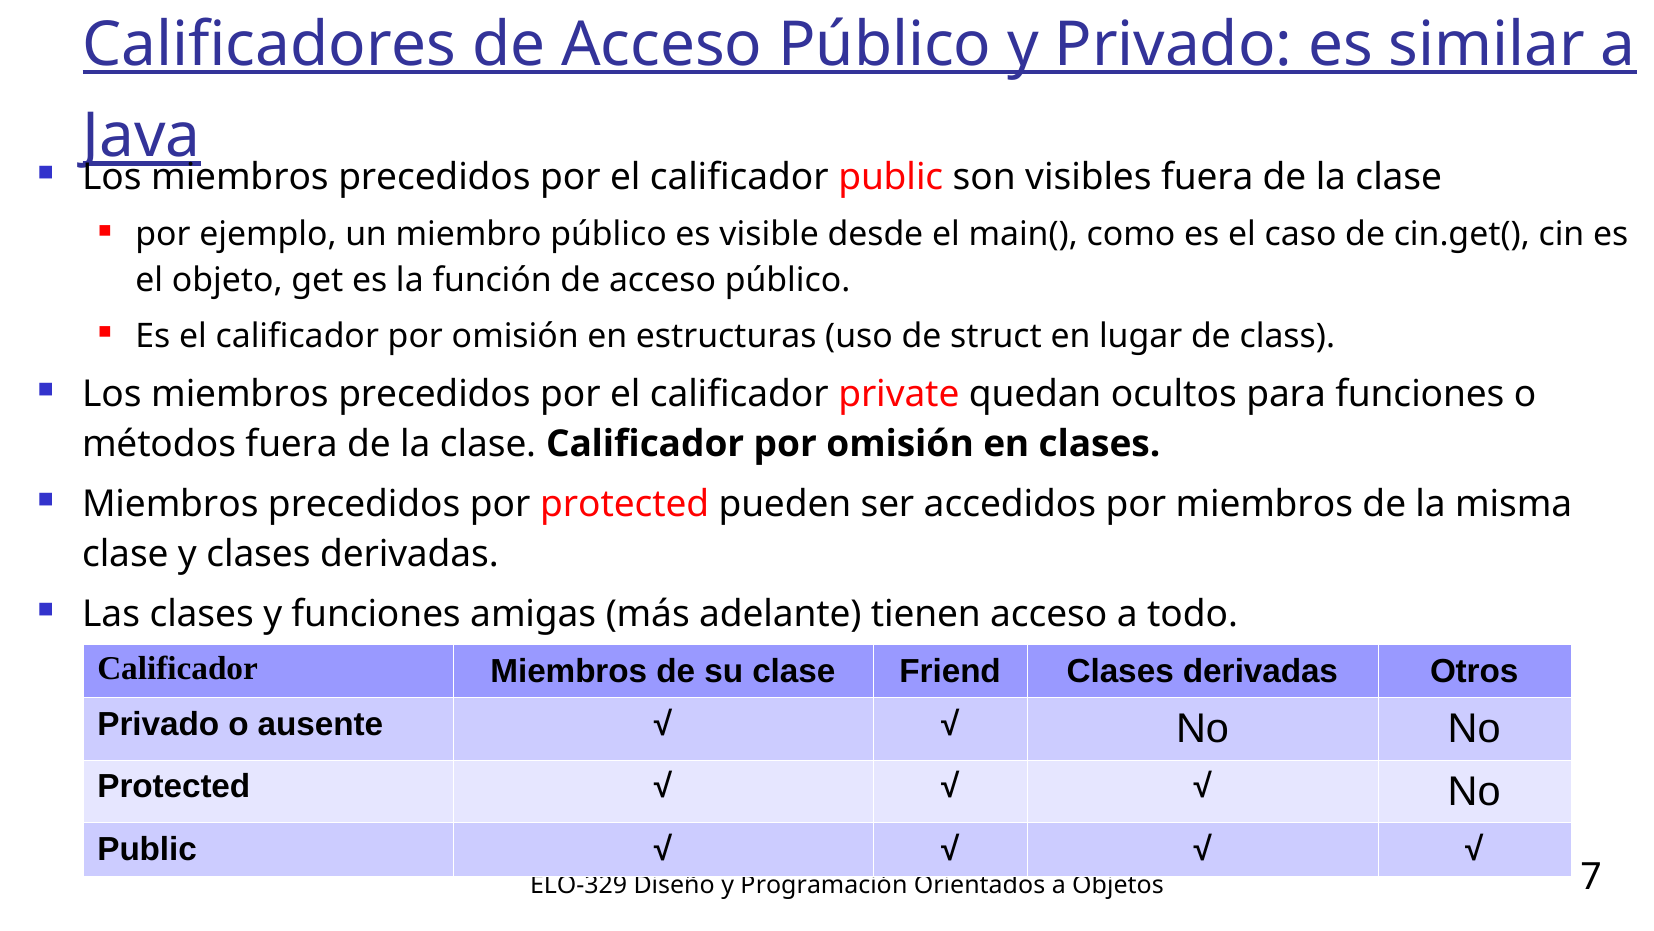

# Calificadores de Acceso Público y Privado: es similar a Java
Los miembros precedidos por el calificador public son visibles fuera de la clase
por ejemplo, un miembro público es visible desde el main(), como es el caso de cin.get(), cin es el objeto, get es la función de acceso público.
Es el calificador por omisión en estructuras (uso de struct en lugar de class).
Los miembros precedidos por el calificador private quedan ocultos para funciones o métodos fuera de la clase. Calificador por omisión en clases.
Miembros precedidos por protected pueden ser accedidos por miembros de la misma clase y clases derivadas.
Las clases y funciones amigas (más adelante) tienen acceso a todo.
| Calificador | Miembros de su clase | Friend | Clases derivadas | Otros |
| --- | --- | --- | --- | --- |
| Privado o ausente | √ | √ | No | No |
| Protected | √ | √ | √ | No |
| Public | √ | √ | √ | √ |
7